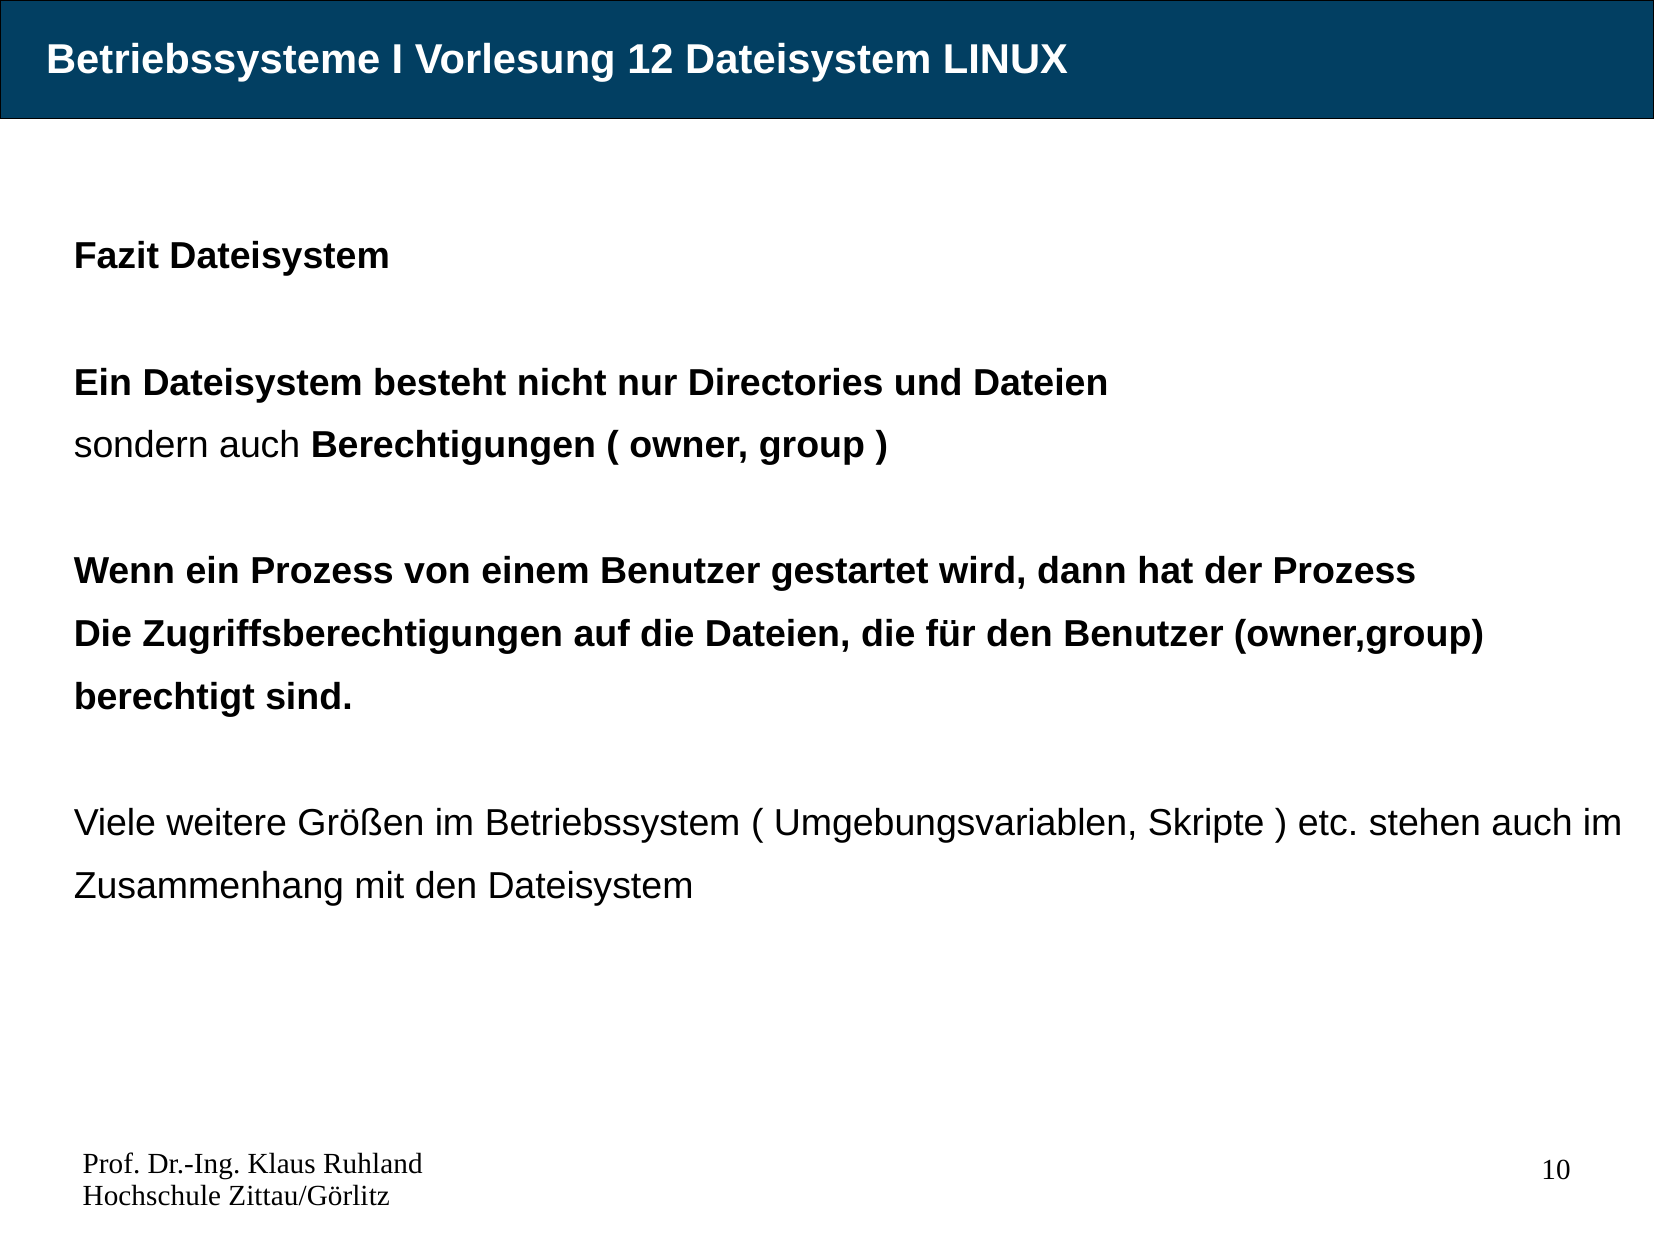

Fazit Dateisystem
Ein Dateisystem besteht nicht nur Directories und Dateien
sondern auch Berechtigungen ( owner, group )
Wenn ein Prozess von einem Benutzer gestartet wird, dann hat der Prozess
Die Zugriffsberechtigungen auf die Dateien, die für den Benutzer (owner,group) berechtigt sind.
Viele weitere Größen im Betriebssystem ( Umgebungsvariablen, Skripte ) etc. stehen auch im Zusammenhang mit den Dateisystem
10